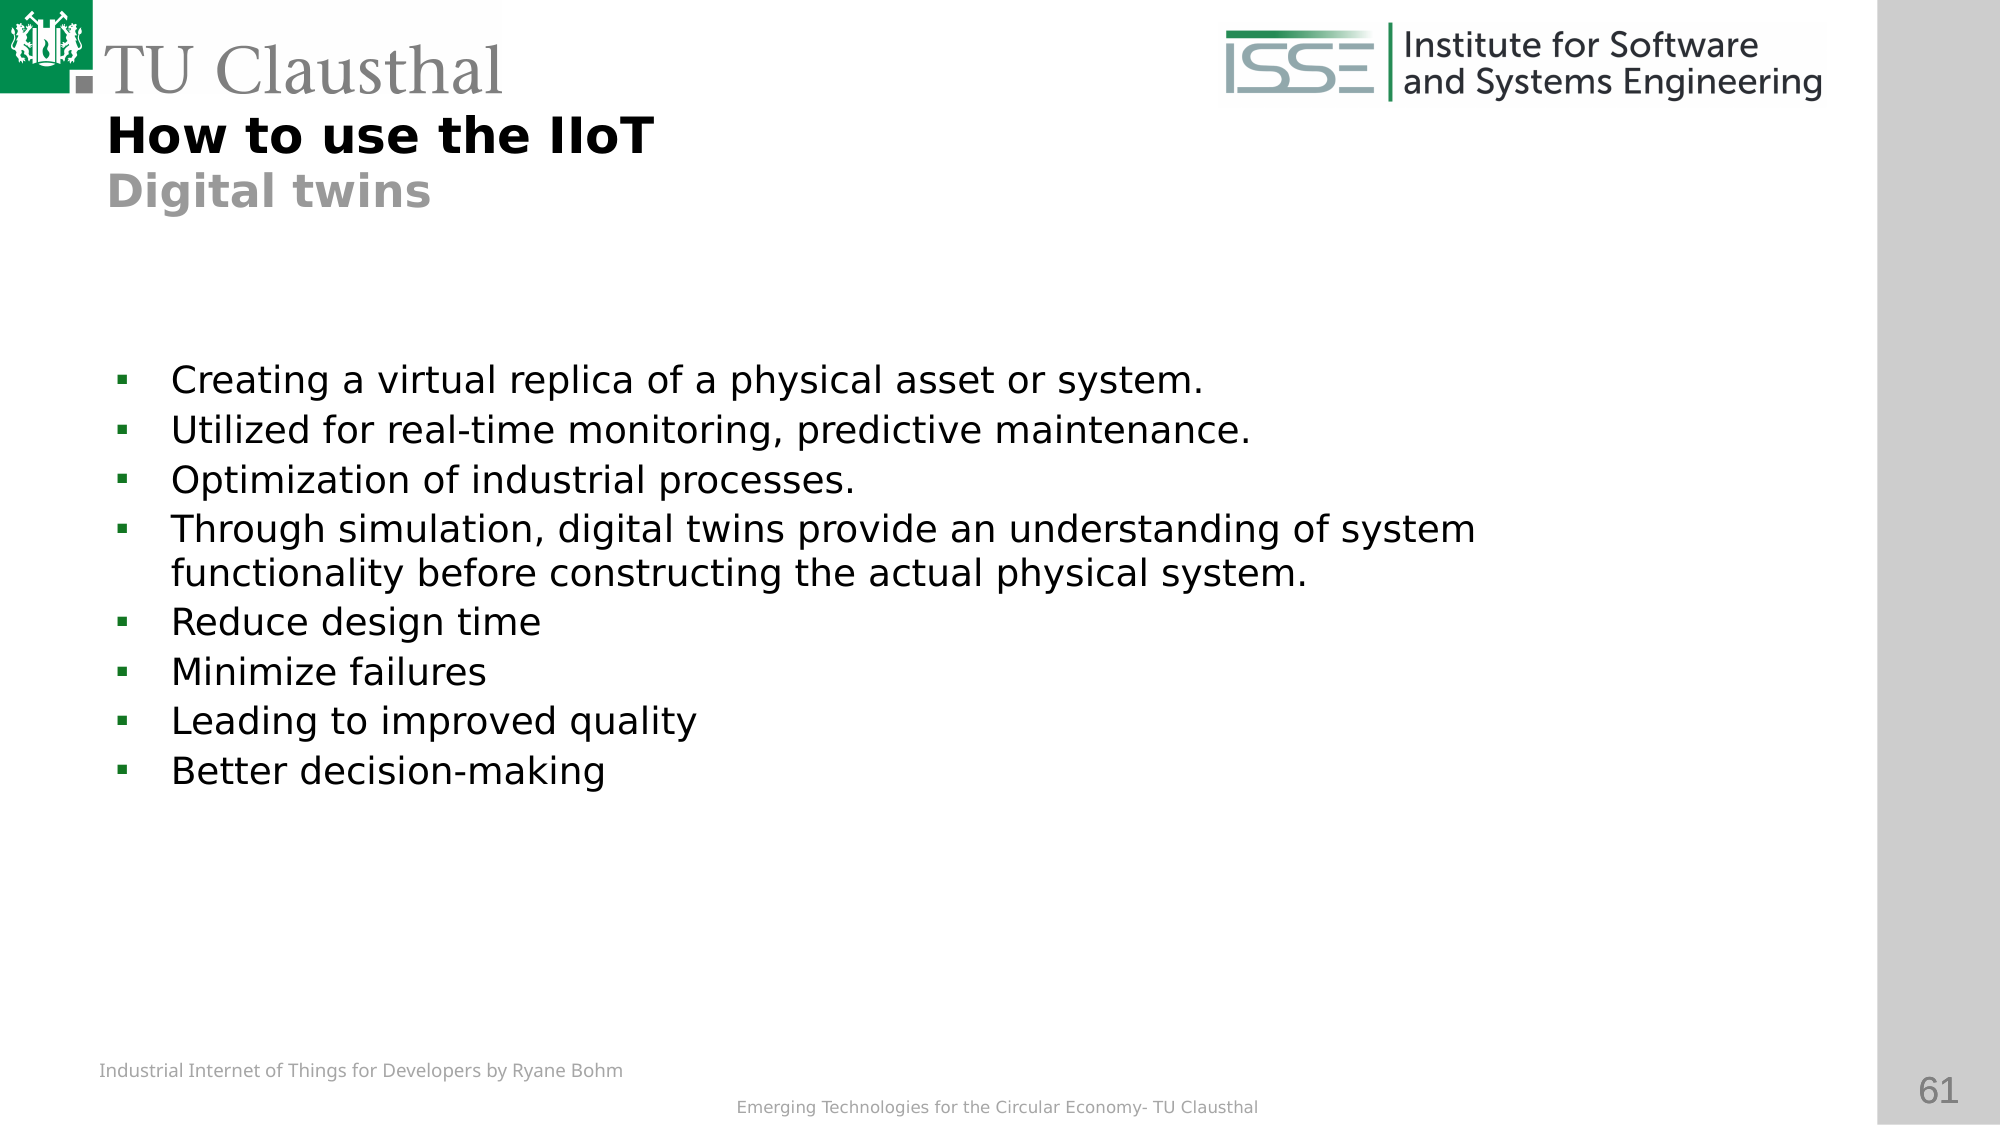

# How to use the IIoT Digital twins
Creating a virtual replica of a physical asset or system.
Utilized for real-time monitoring, predictive maintenance.
Optimization of industrial processes.
Through simulation, digital twins provide an understanding of system functionality before constructing the actual physical system.
Reduce design time
Minimize failures
Leading to improved quality
Better decision-making
Industrial Internet of Things for Developers by Ryane Bohm